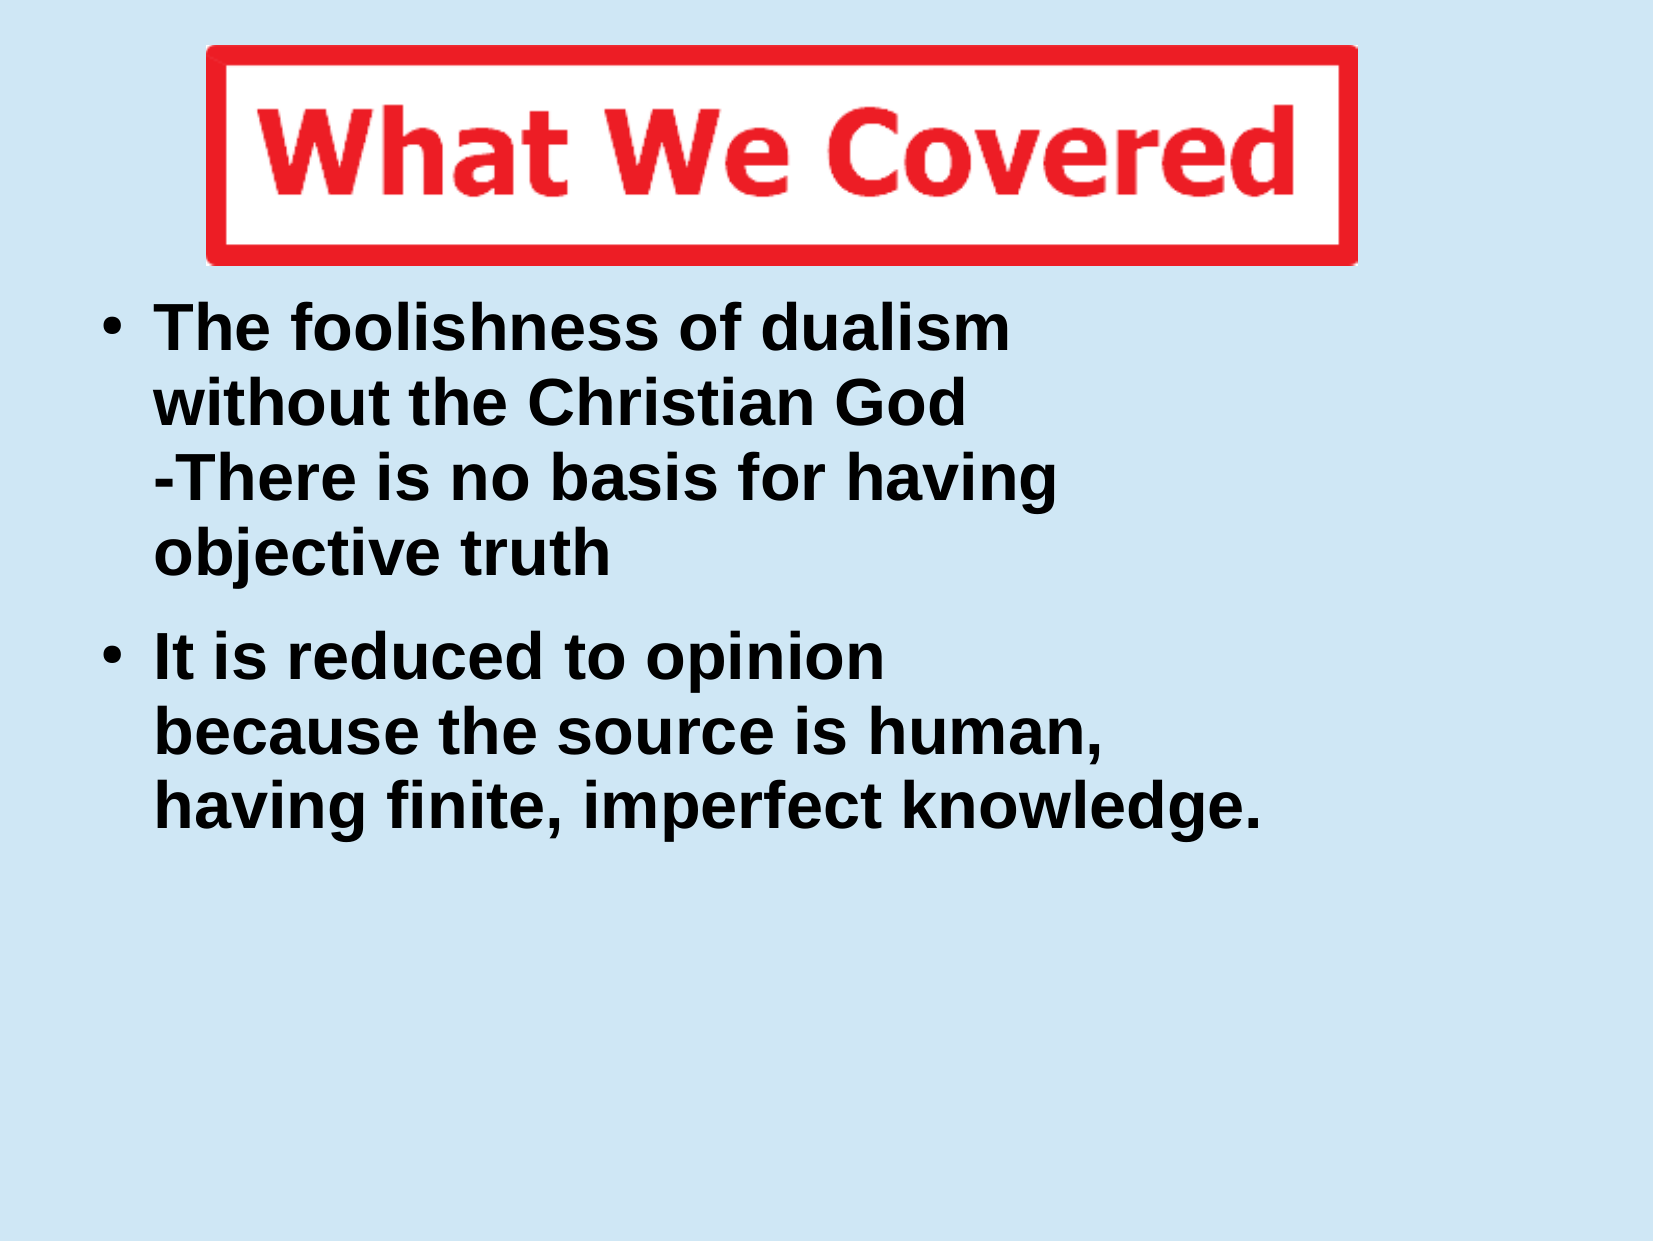

# The foolishness of dualism without the Christian God -There is no basis for having objective truth
It is reduced to opinion
because the source is human,
having finite, imperfect knowledge.